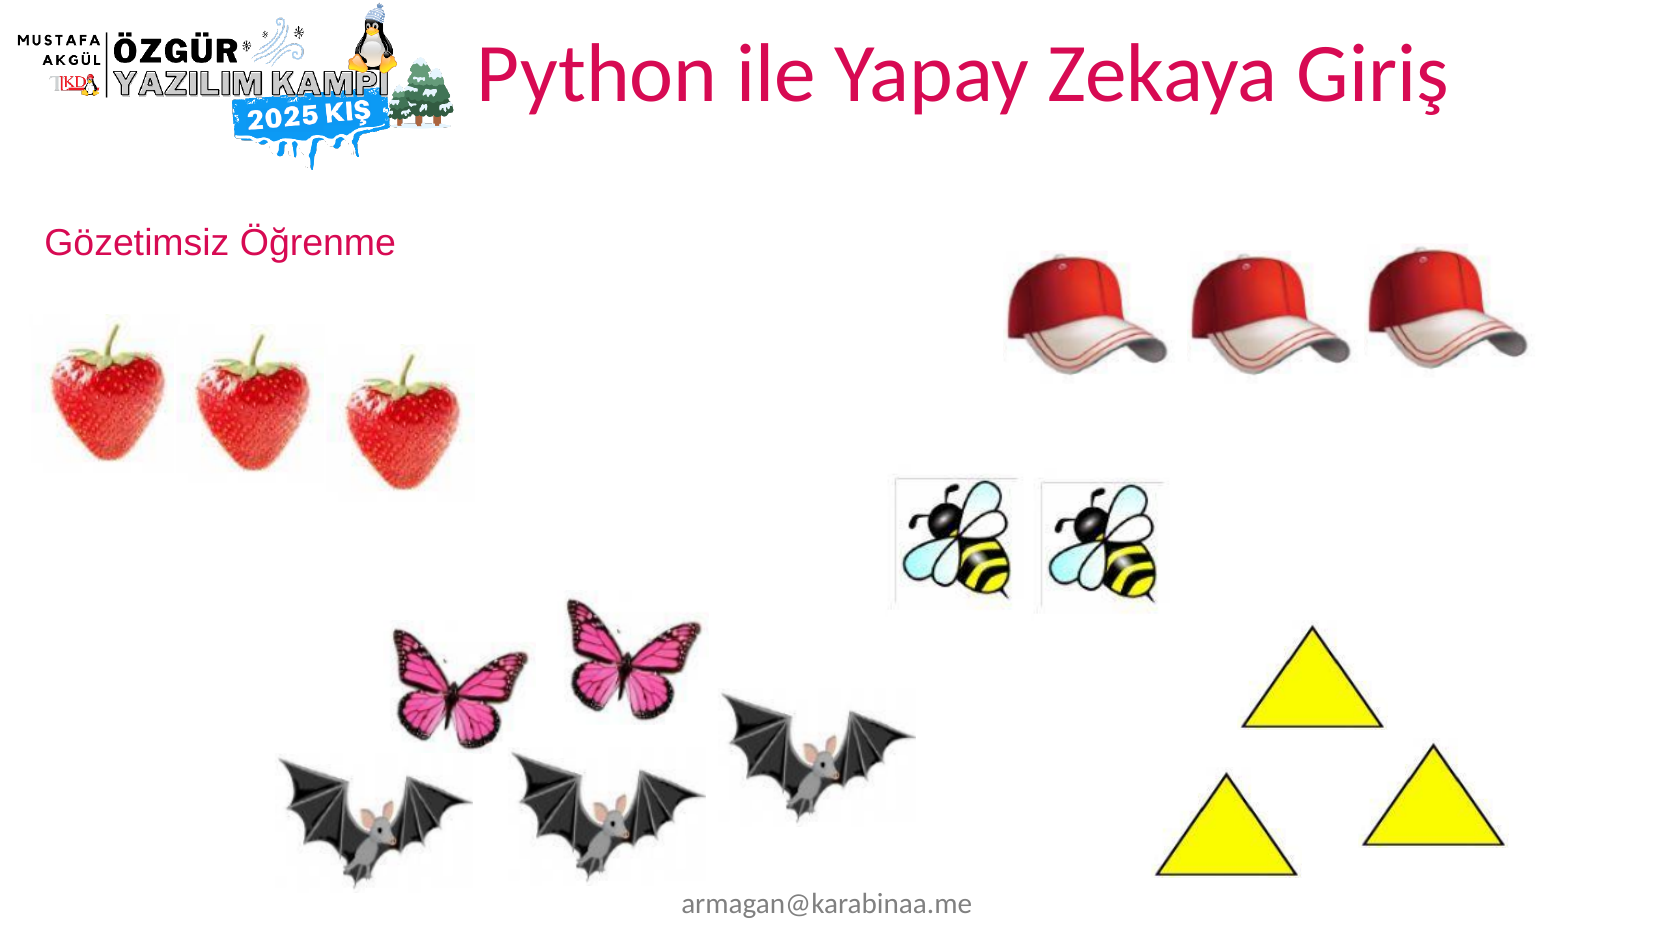

Python ile Yapay Zekaya Giriş
Gözetimsiz Öğrenme
armagan@karabinaa.me